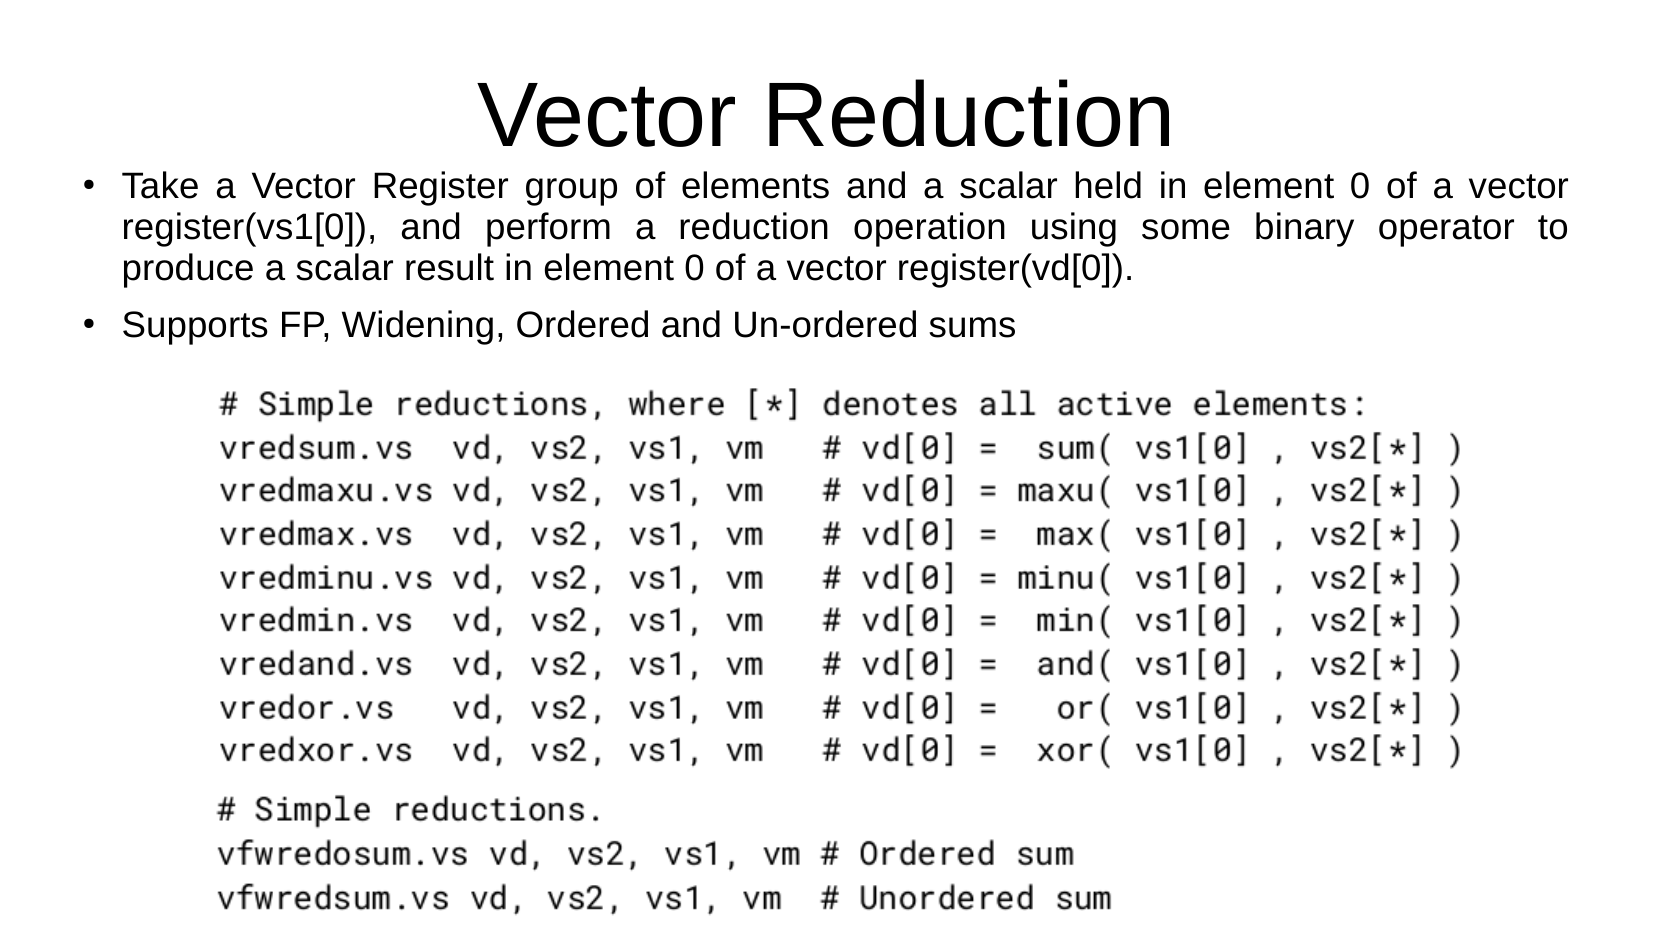

# Vector Reduction
Take a Vector Register group of elements and a scalar held in element 0 of a vector register(vs1[0]), and perform a reduction operation using some binary operator to produce a scalar result in element 0 of a vector register(vd[0]).
Supports FP, Widening, Ordered and Un-ordered sums